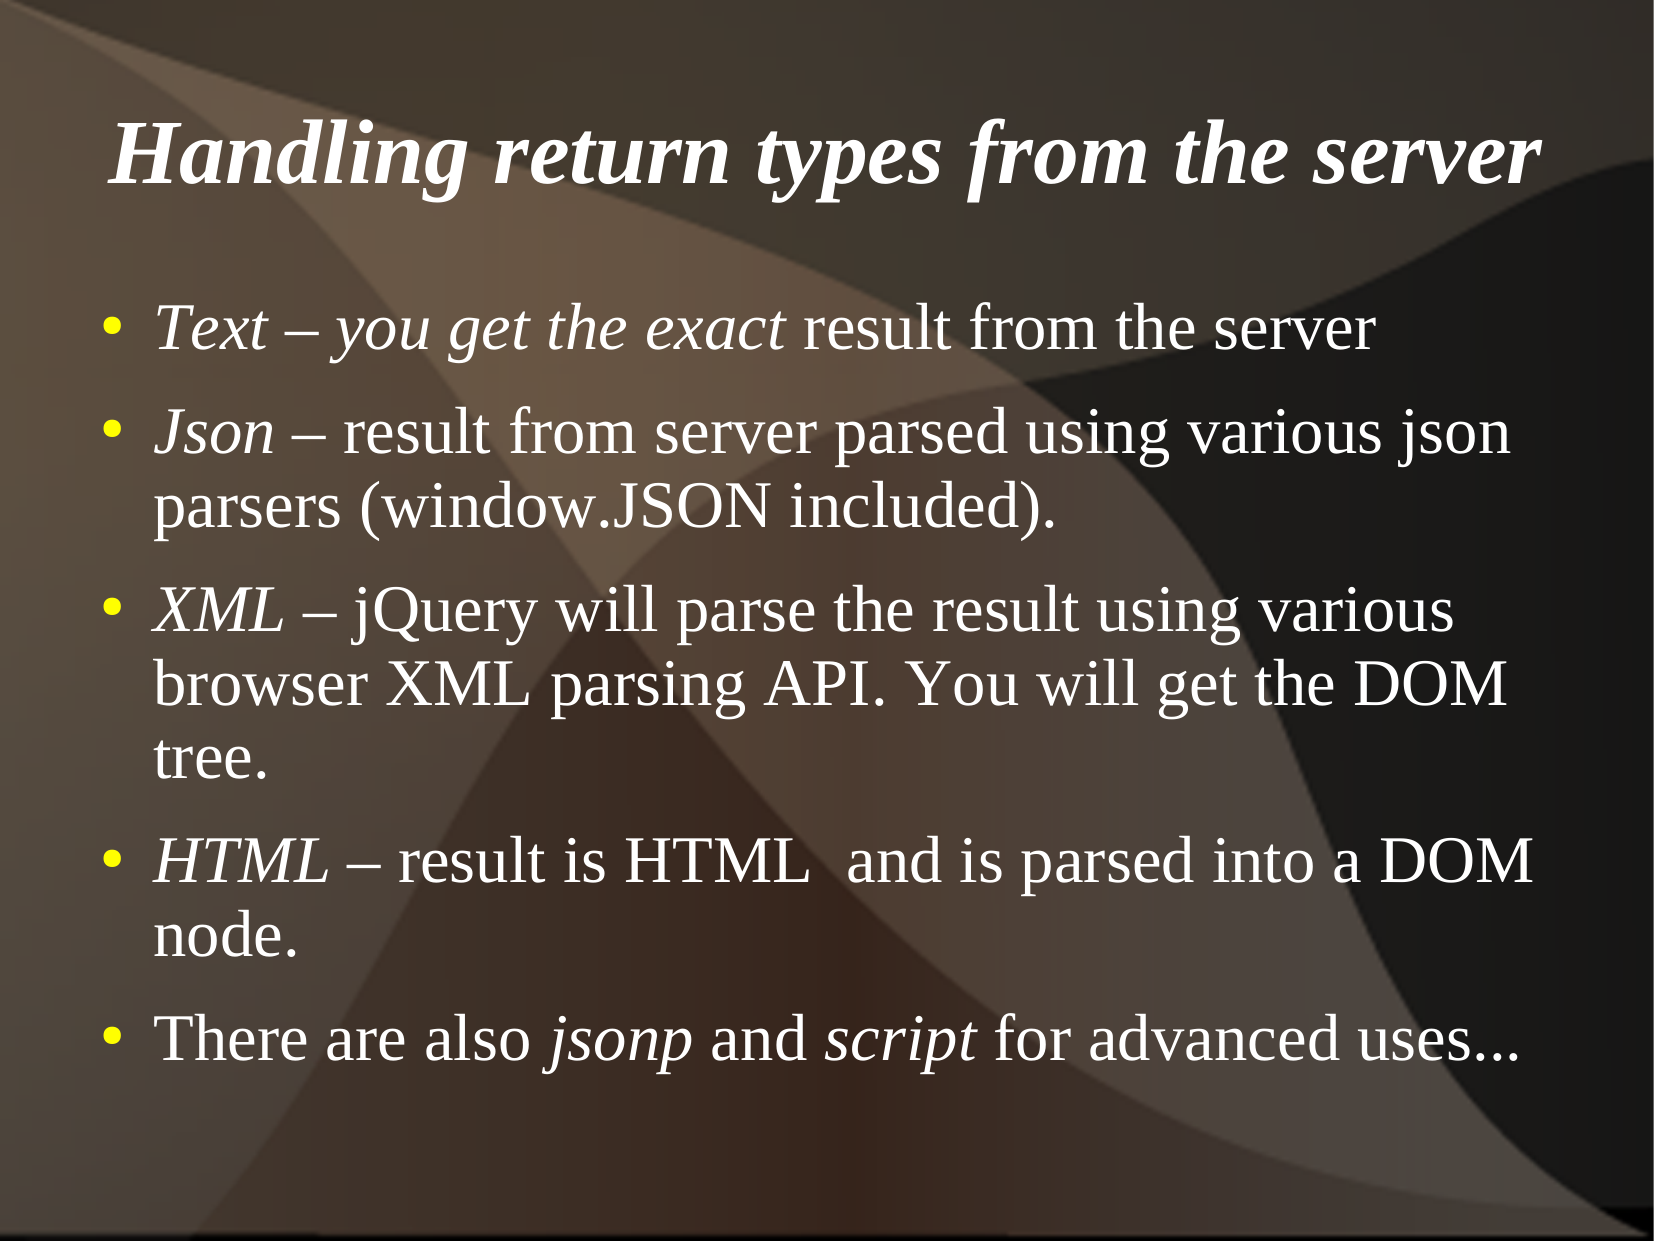

# Handling return types from the server
Text – you get the exact result from the server
Json – result from server parsed using various json parsers (window.JSON included).
XML – jQuery will parse the result using various browser XML parsing API. You will get the DOM tree.
HTML – result is HTML and is parsed into a DOM node.
There are also jsonp and script for advanced uses...